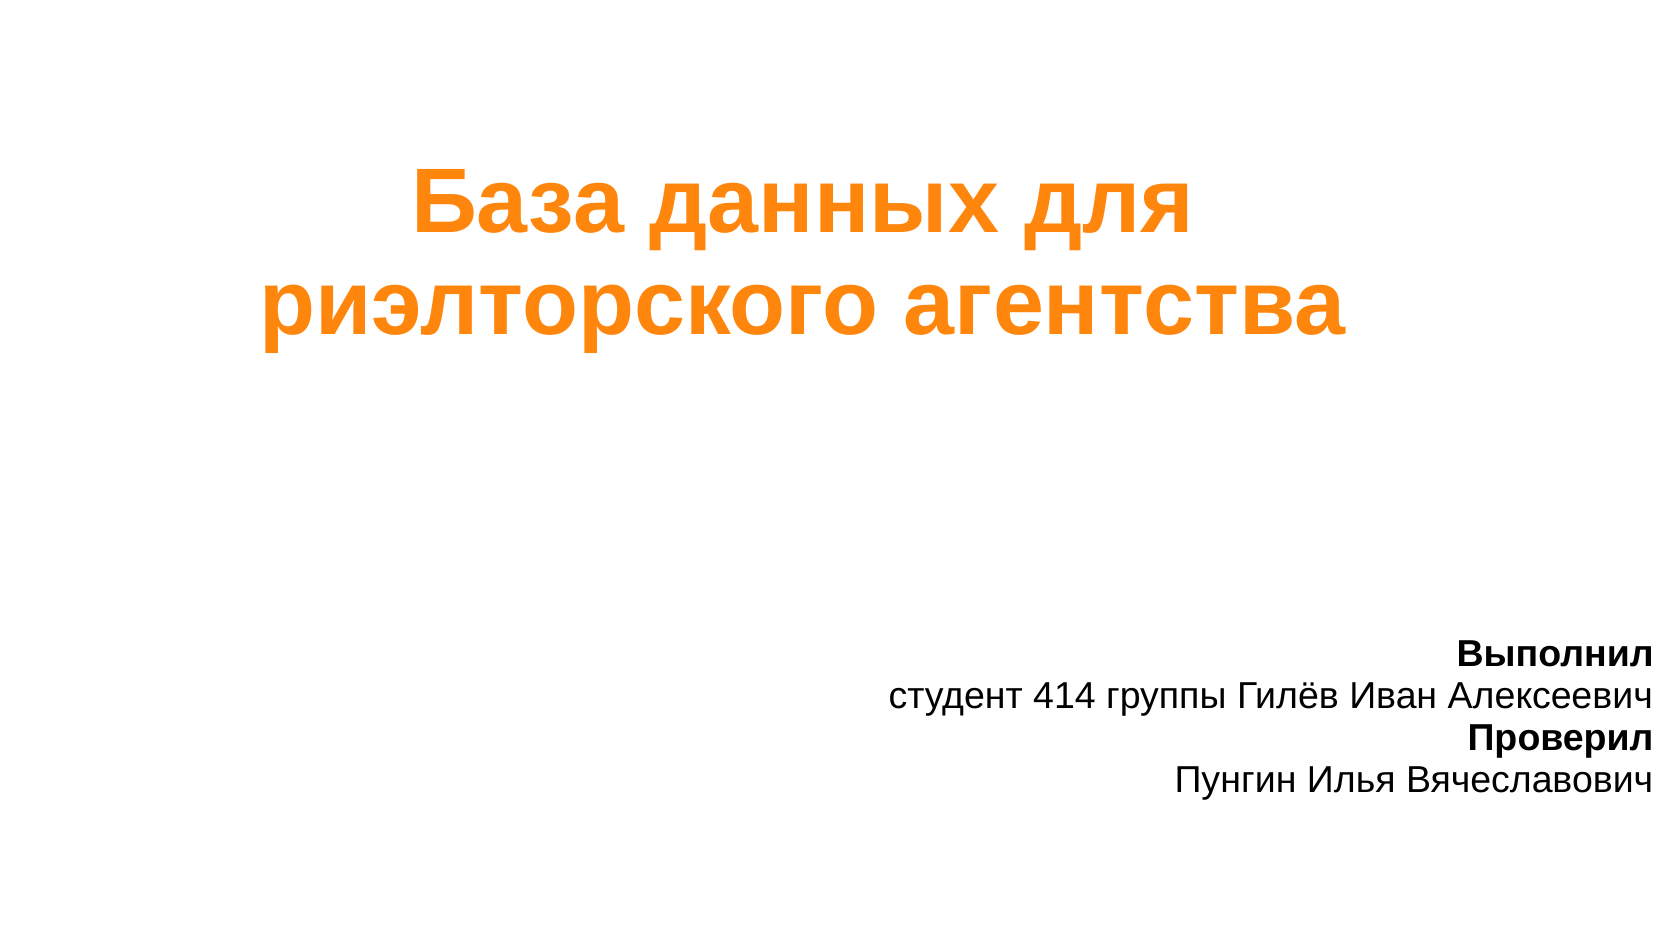

# База данных для риэлторского агентства
Выполнил
студент 414 группы Гилёв Иван Алексеевич
Проверил
Пунгин Илья Вячеславович